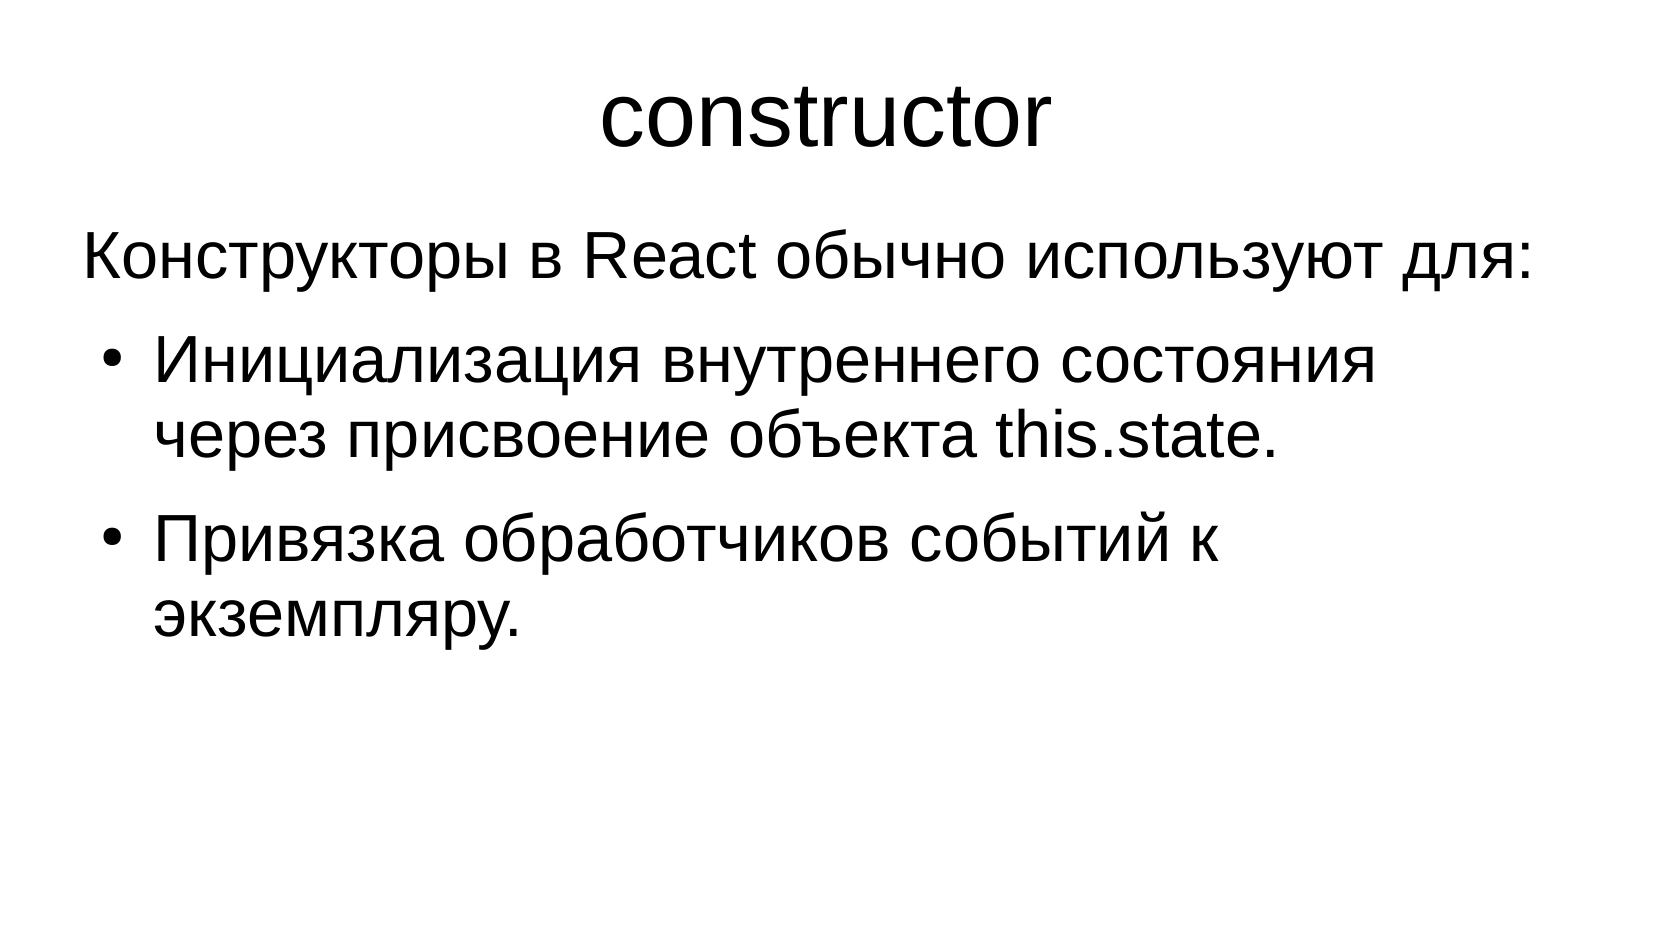

# constructor
Конструкторы в React обычно используют для:
Инициализация внутреннего состояния через присвоение объекта this.state.
Привязка обработчиков событий к экземпляру.